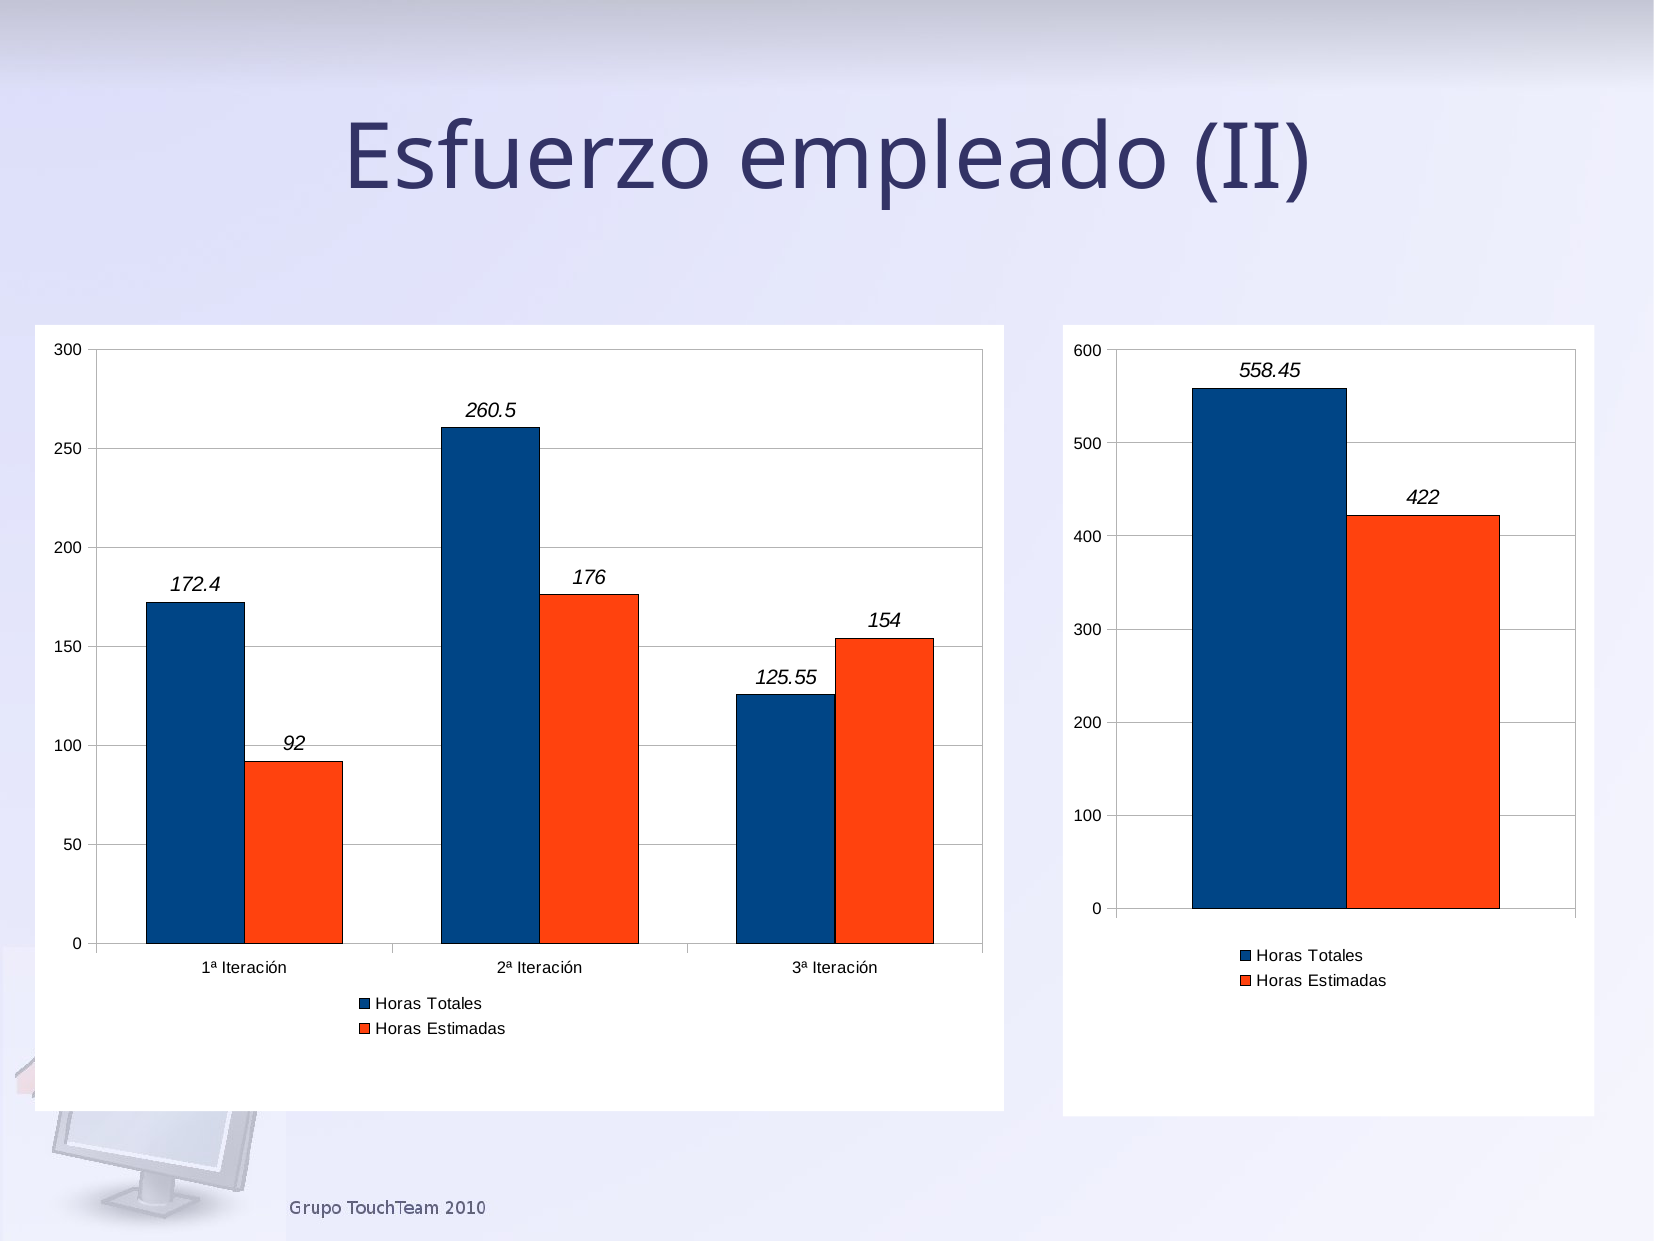

# Esfuerzo empleado (II)
### Chart
| Category | Horas Totales | Horas Estimadas |
|---|---|---|
| 1ª Iteración | 172.4 | 92.0 |
| 2ª Iteración | 260.5 | 176.0 |
| 3ª Iteración | 125.55 | 154.0 |
### Chart
| Category | Horas Totales | Horas Estimadas |
|---|---|---|
| None | 558.45 | 422.0 |